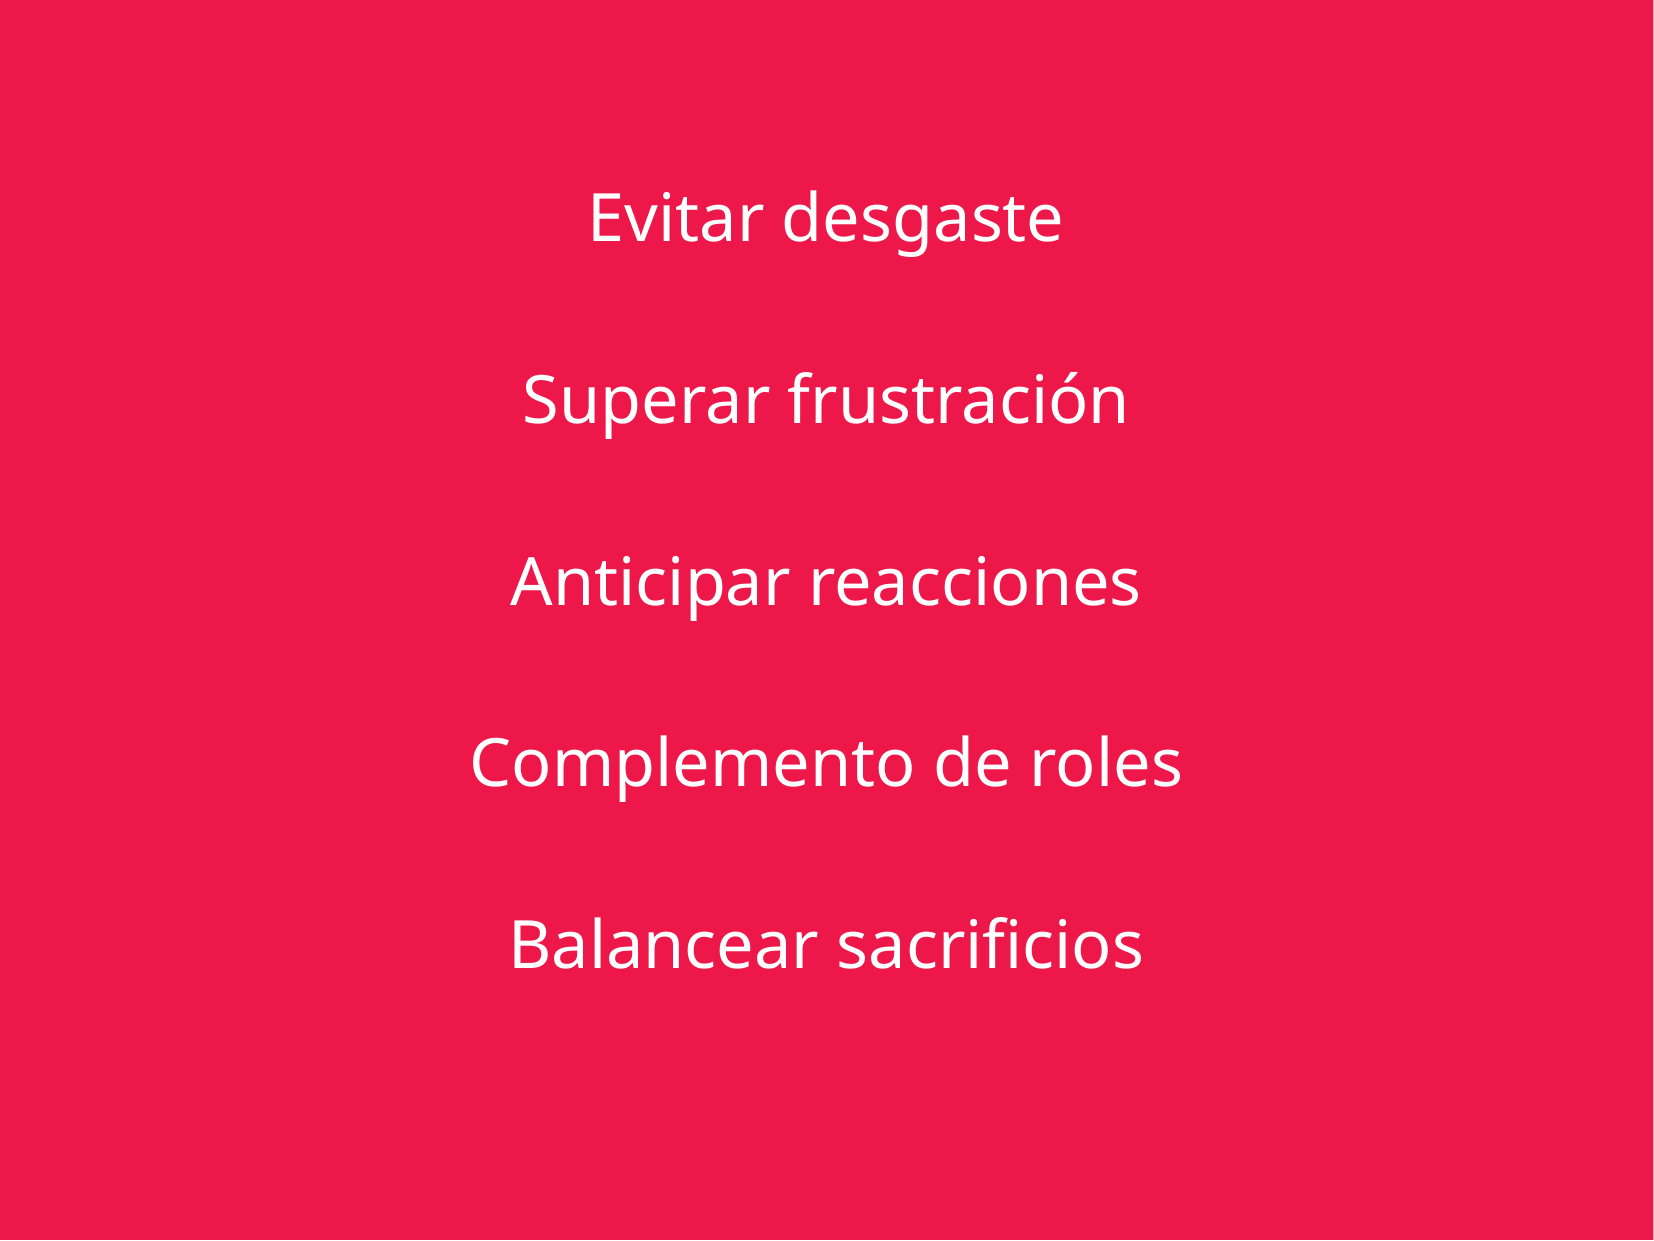

# Evitar desgaste
Superar frustración
Anticipar reacciones
Complemento de roles
Balancear sacrificios